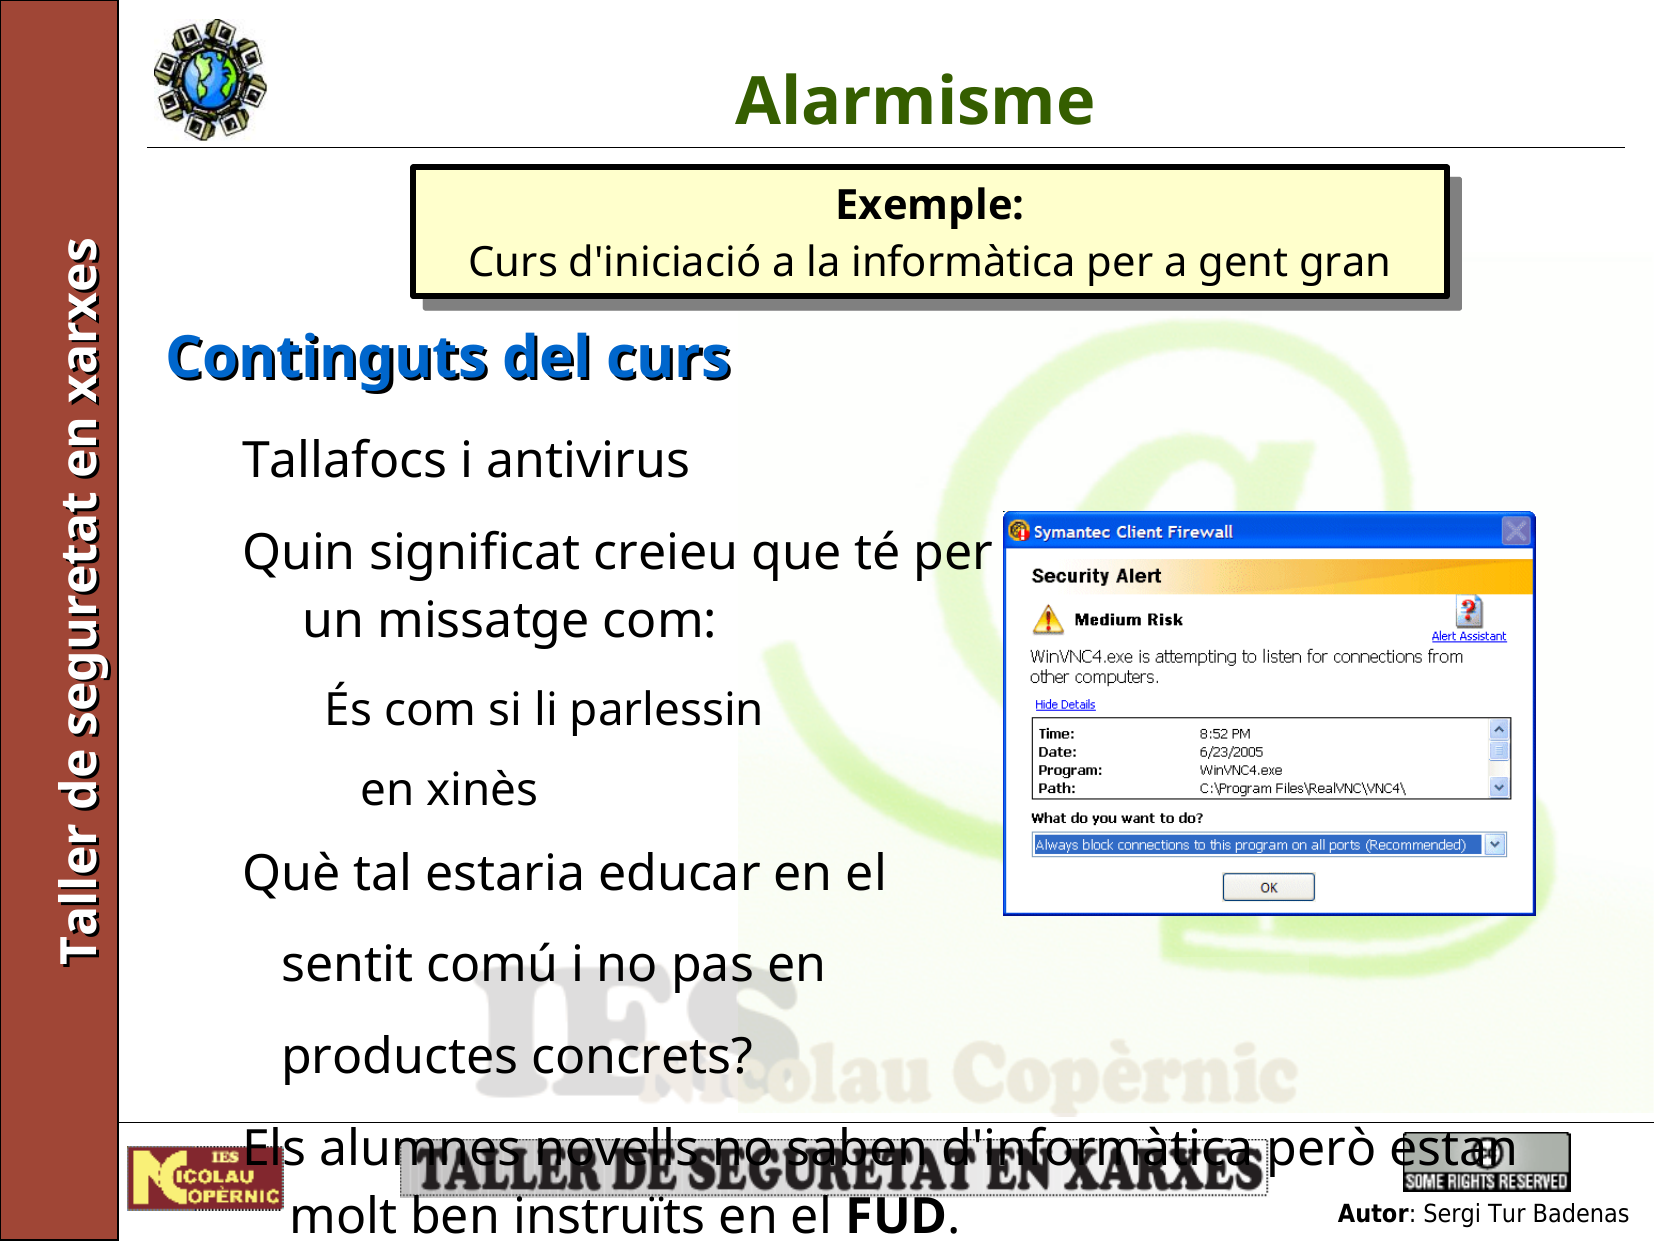

# Alarmisme
Exemple:
Curs d'iniciació a la informàtica per a gent gran
Continguts del curs
Tallafocs i antivirus
Quin significat creieu que té per a un usuari novell un missatge com:
És com si li parlessin
 en xinès
Què tal estaria educar en el
 sentit comú i no pas en
 productes concrets?
Els alumnes novells no saben d'informàtica però estan molt ben instruïts en el FUD.